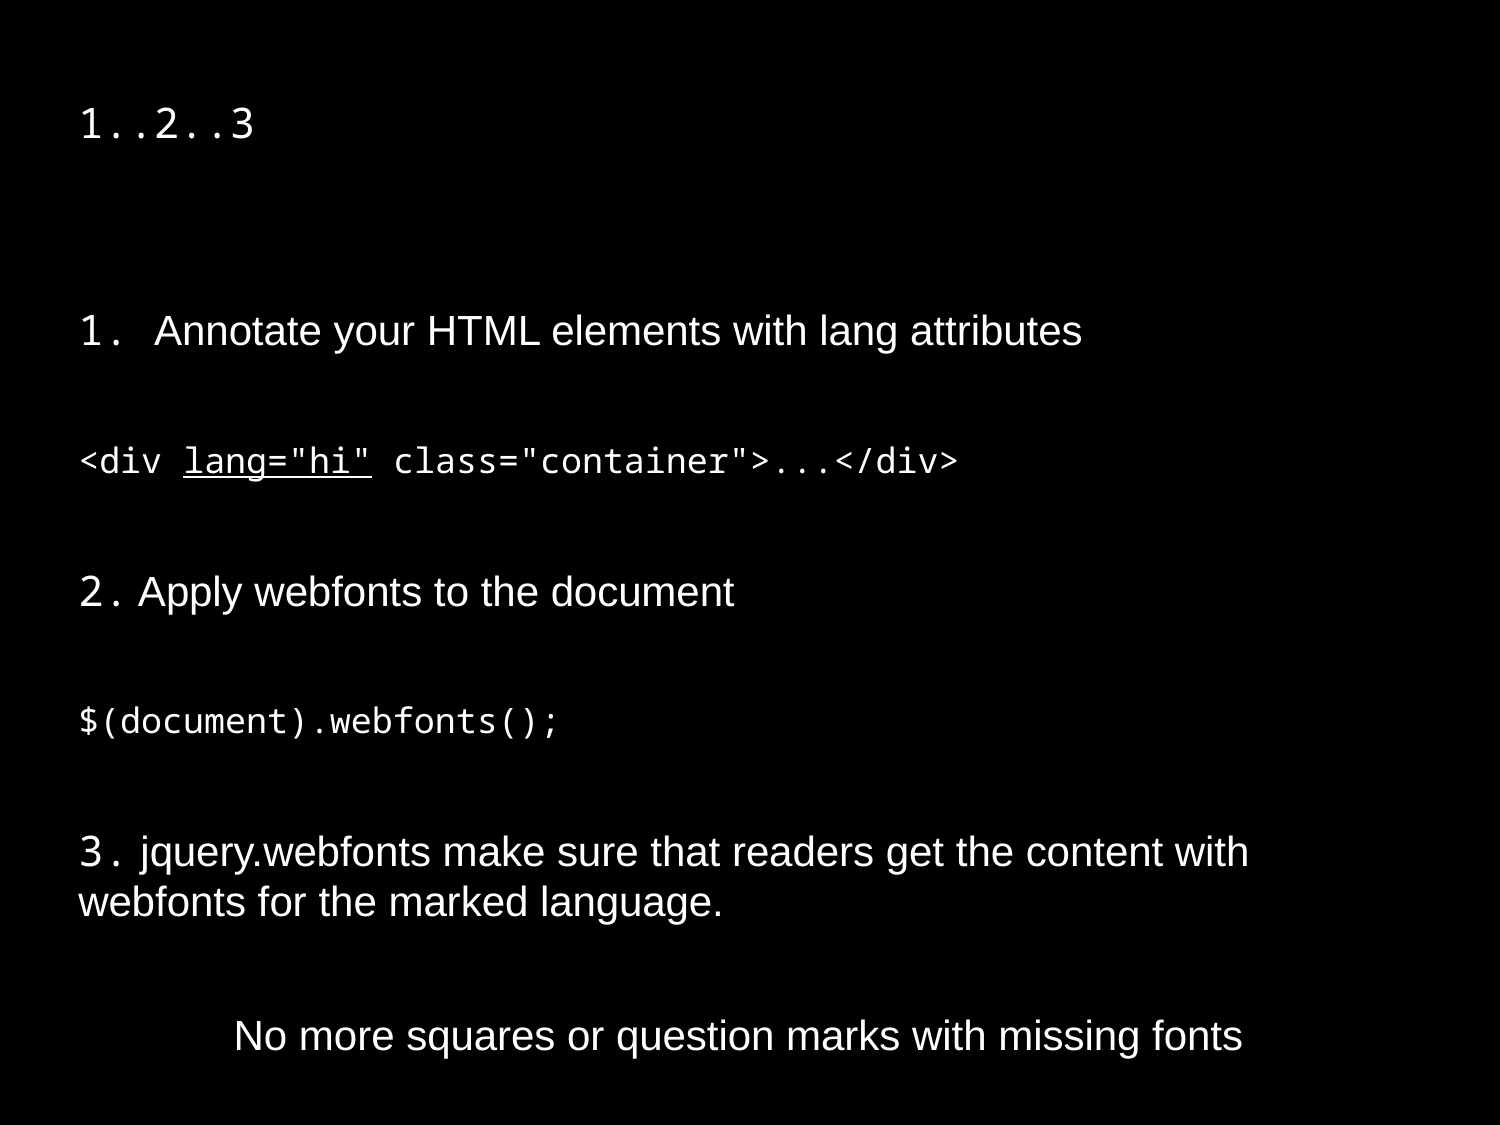

# 1..2..3
1. Annotate your HTML elements with lang attributes
<div lang="hi" class="container">...</div>
2. Apply webfonts to the document
$(document).webfonts();
3. jquery.webfonts make sure that readers get the content with webfonts for the marked language.
No more squares or question marks with missing fonts